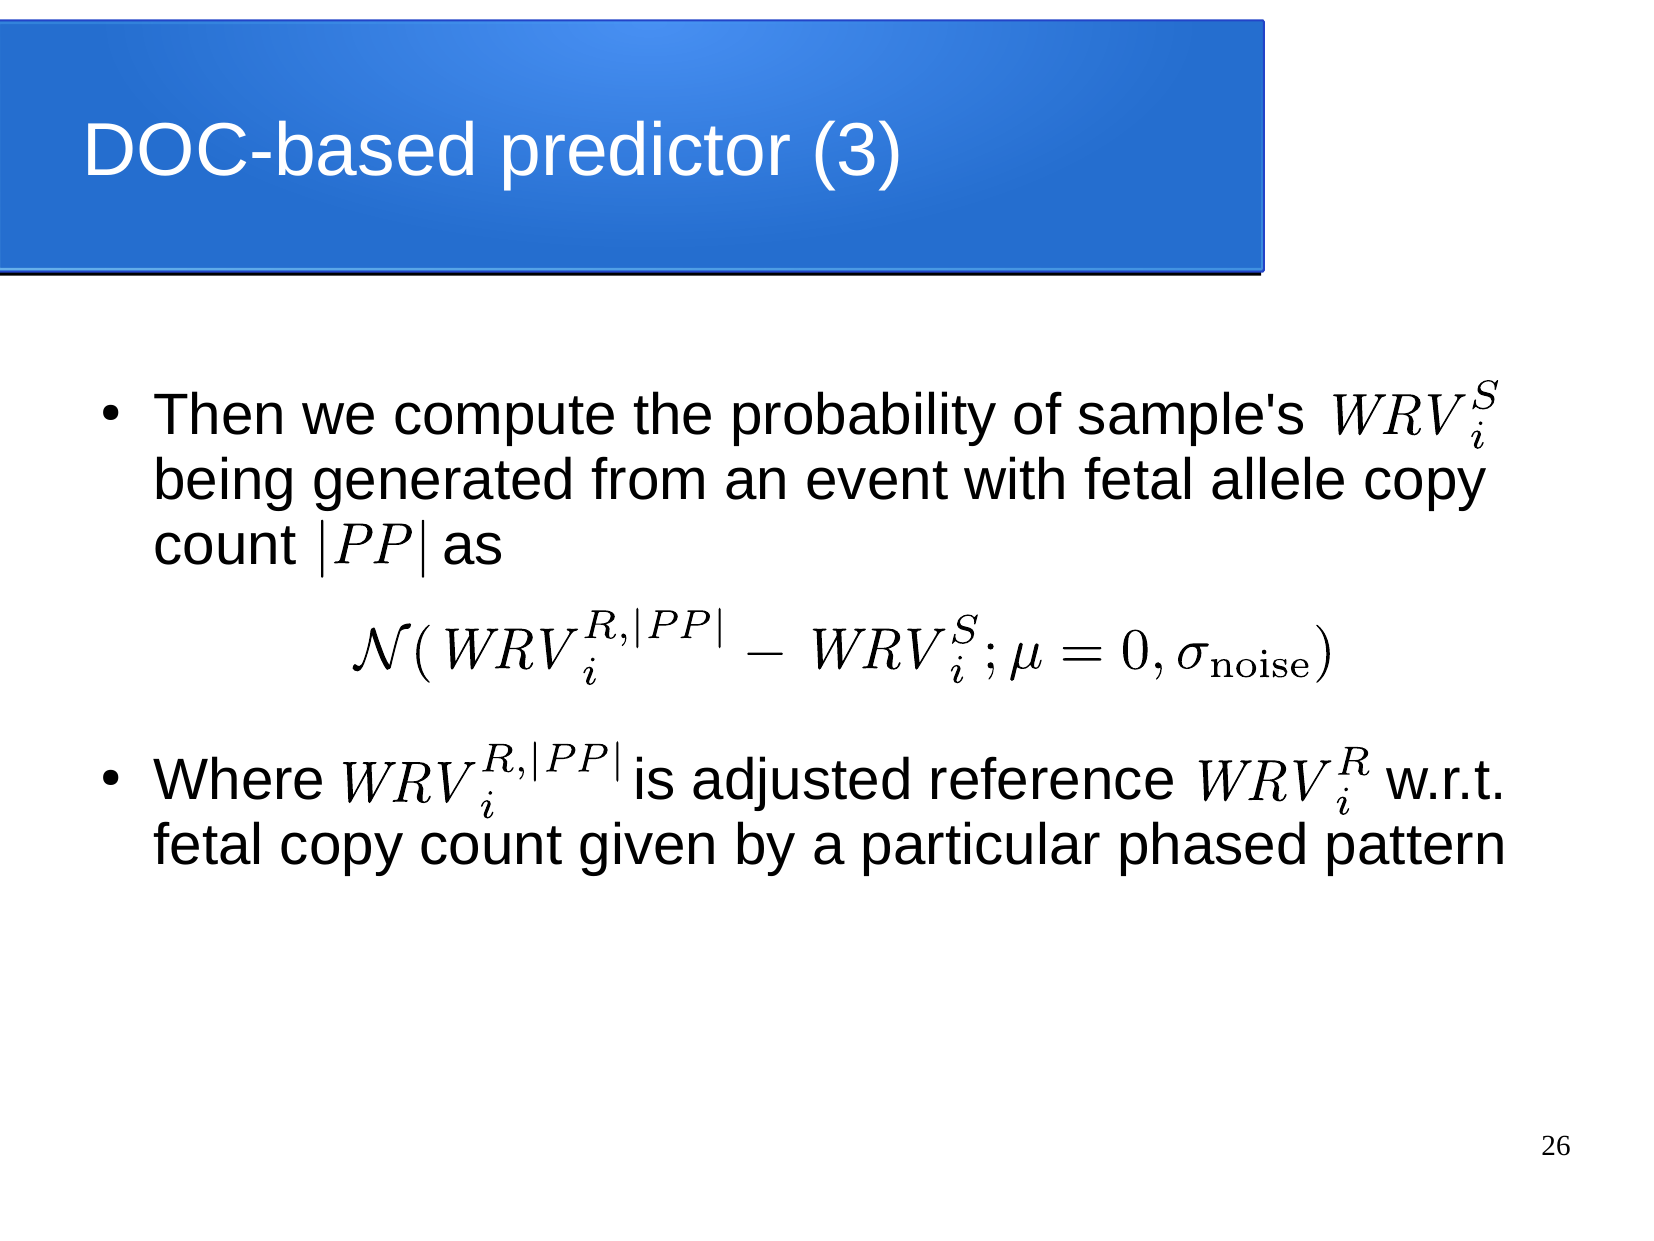

# DOC-based predictor (3)
Then we compute the probability of sample's being generated from an event with fetal allele copy count as
Where is adjusted reference w.r.t. fetal copy count given by a particular phased pattern
26